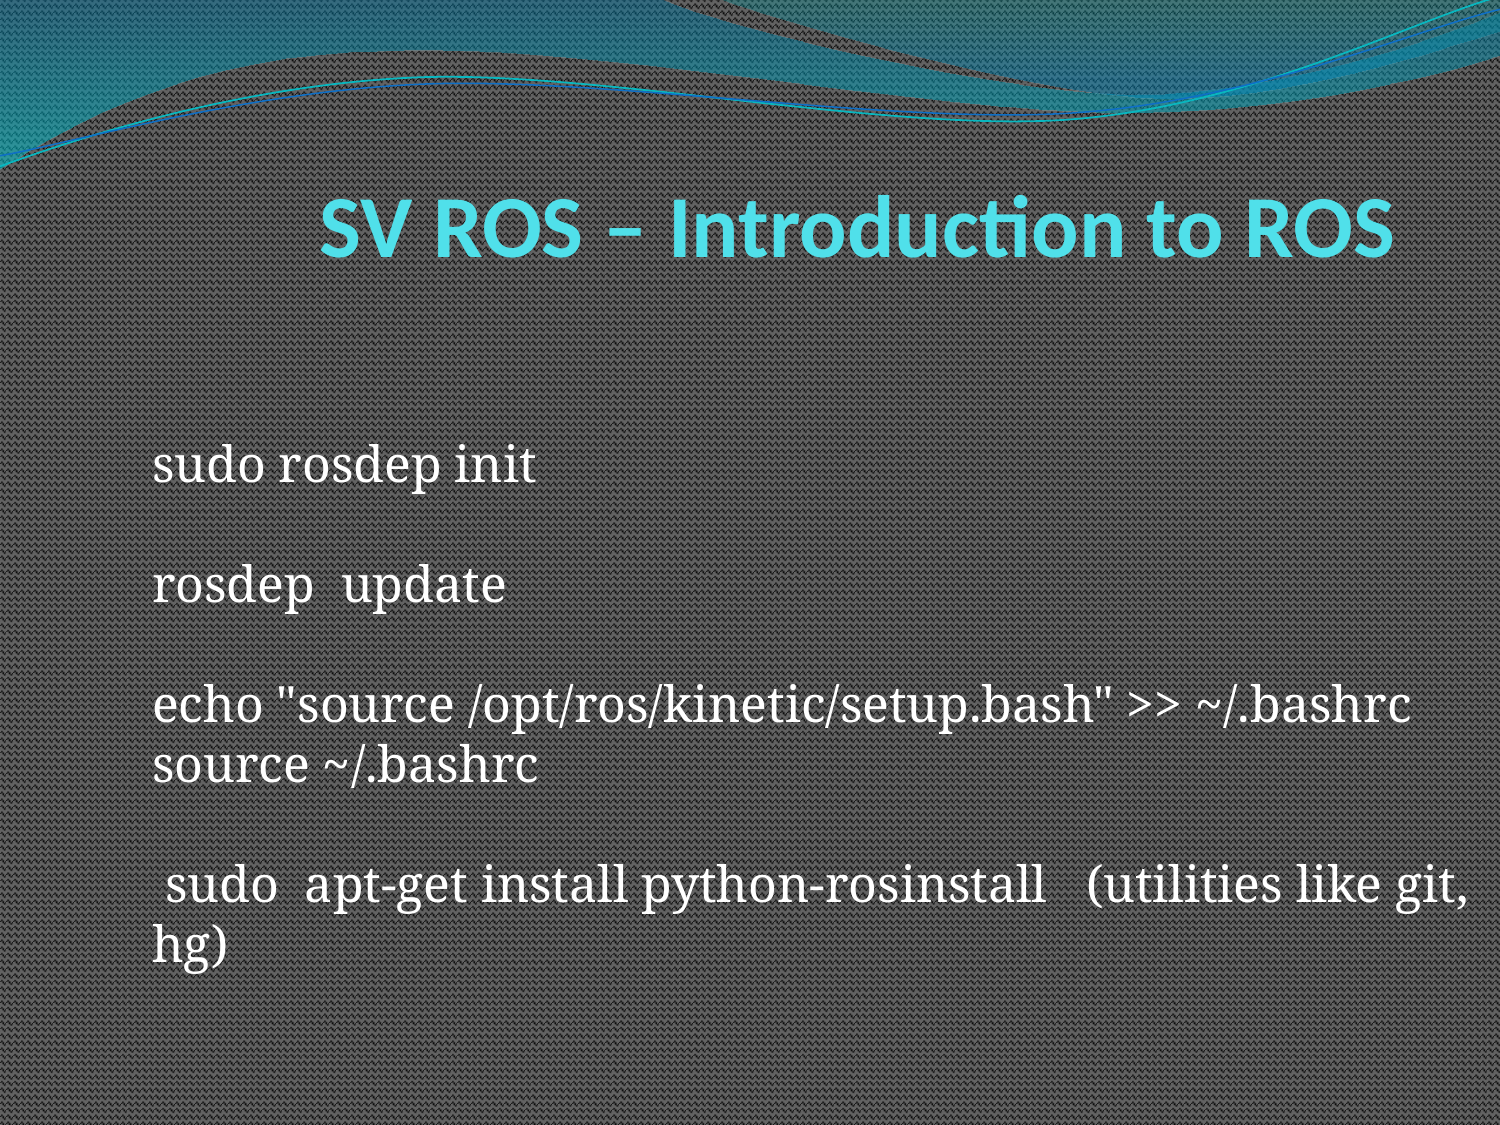

# SV ROS – Introduction to ROS
sudo rosdep init
rosdep update
echo "source /opt/ros/kinetic/setup.bash" >> ~/.bashrc
source ~/.bashrc
 sudo apt-get install python-rosinstall (utilities like git, hg)